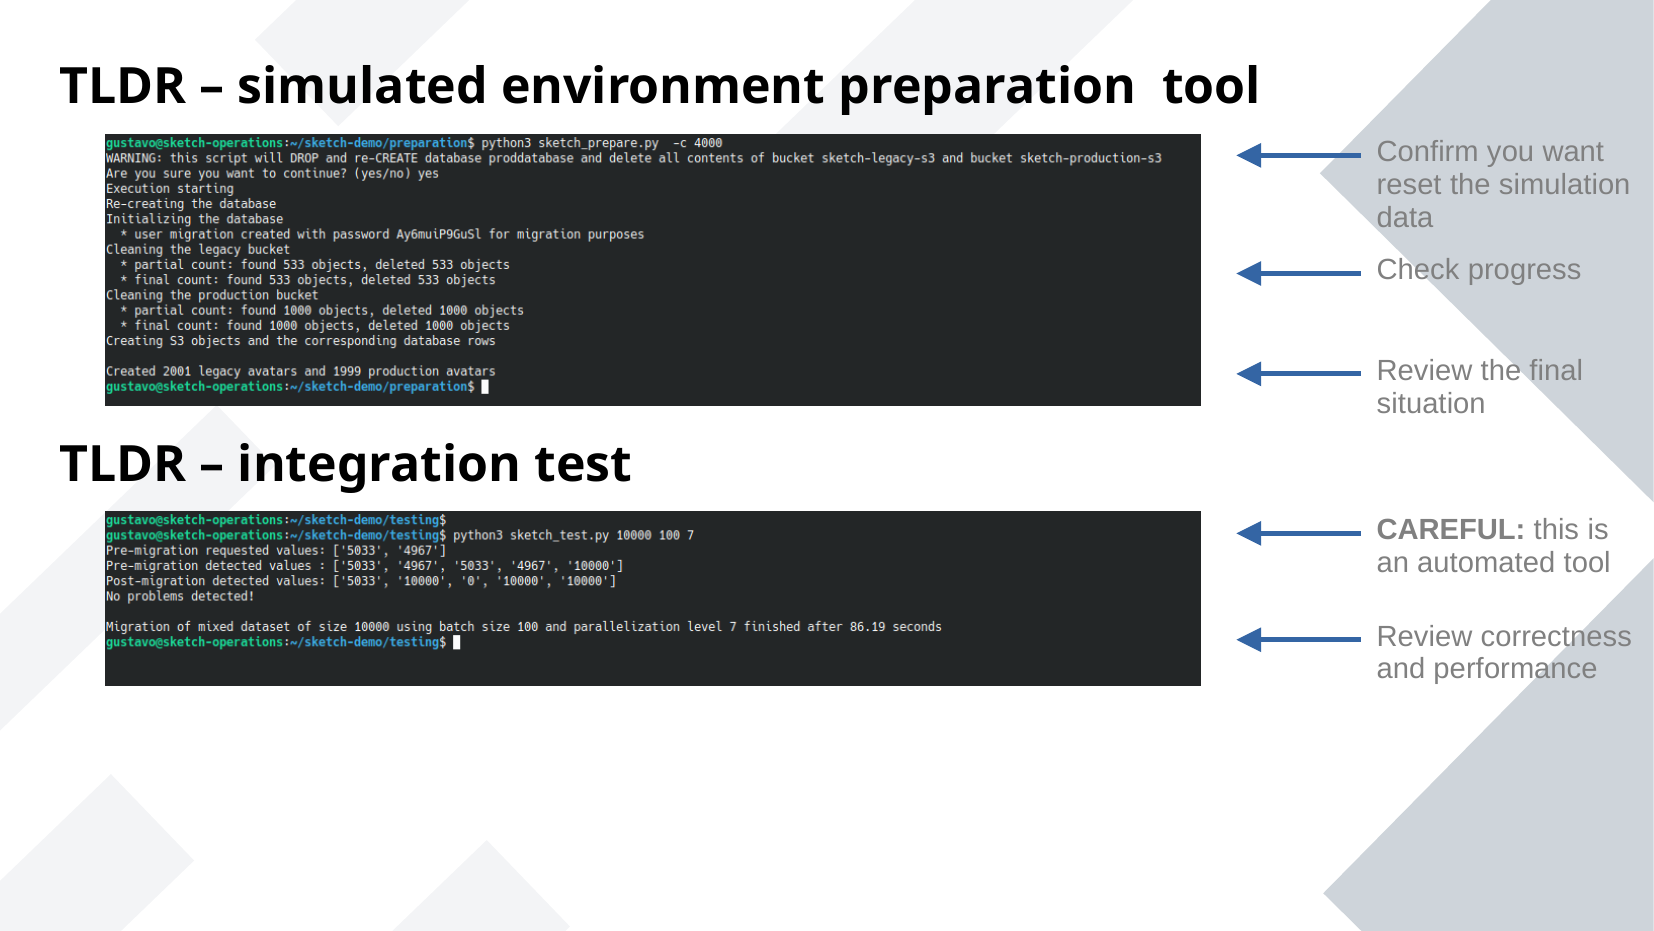

TLDR – simulated environment preparation tool
Confirm you want reset the simulation data
Check progress
Review the final situation
TLDR – integration test
CAREFUL: this is an automated tool
Review correctness and performance